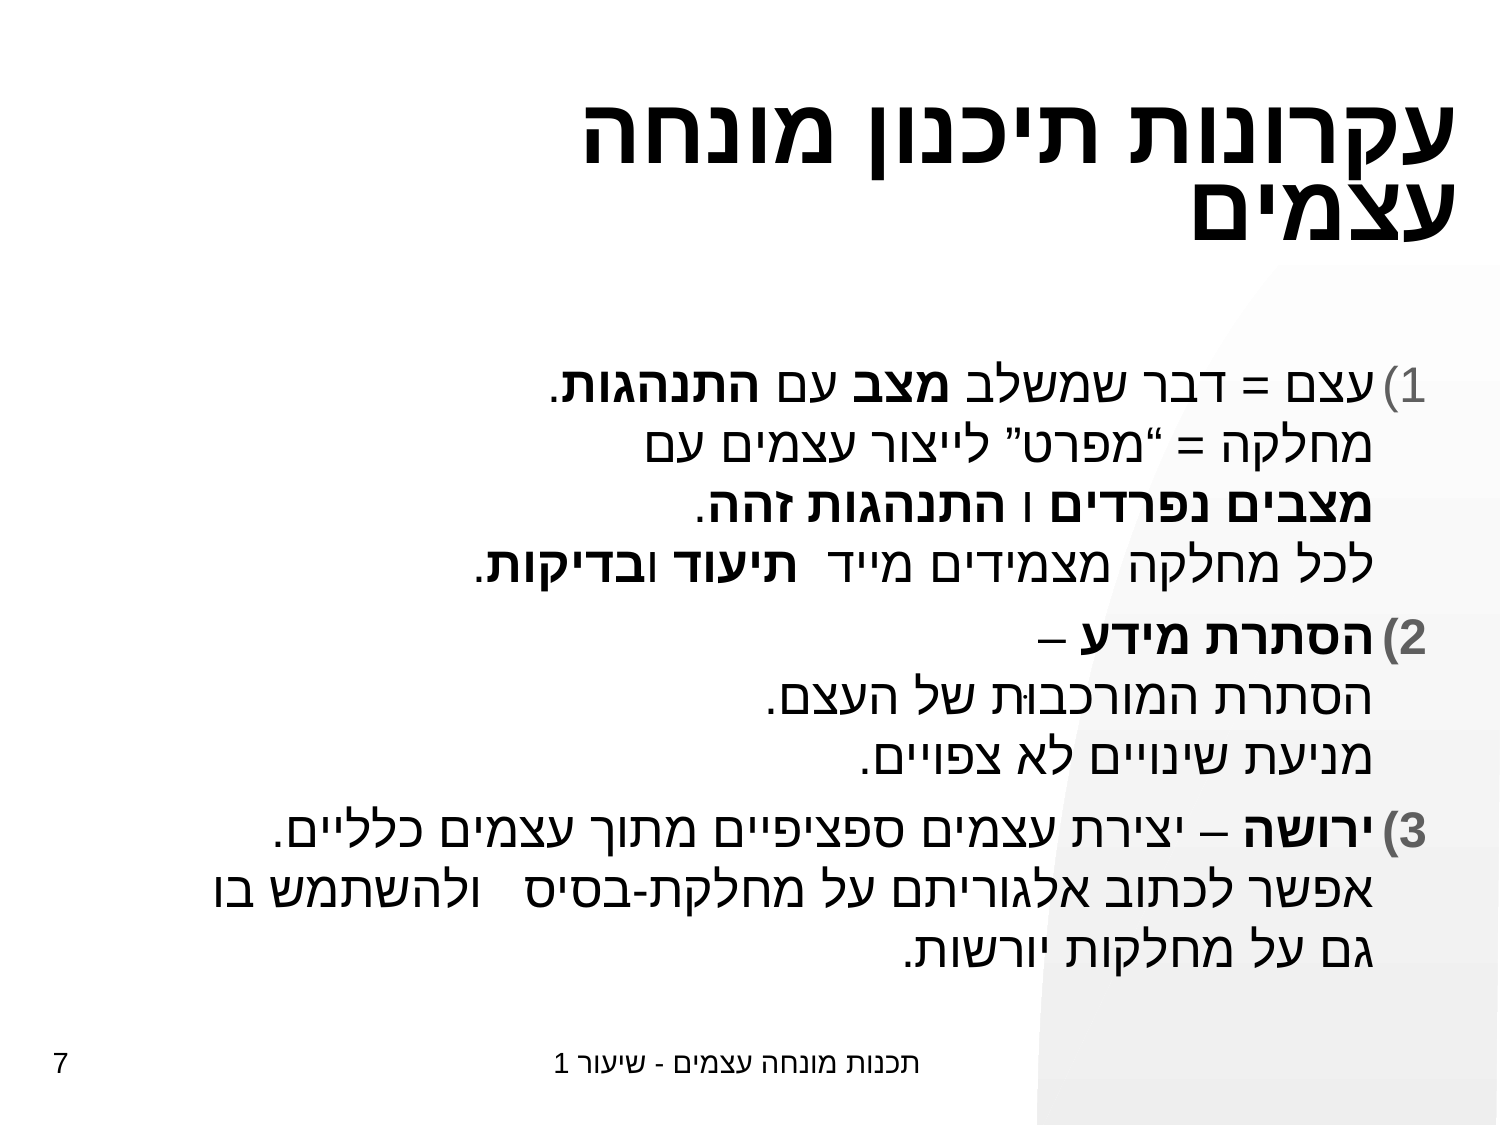

עקרונות תיכנון מונחה עצמים
עצם = דבר שמשלב מצב עם התנהגות.
מחלקה = “מפרט” לייצור עצמים עם
מצבים נפרדים ו התנהגות זהה.
לכל מחלקה מצמידים מייד תיעוד ובדיקות.
הסתרת מידע –
הסתרת המורכבוּת של העצם.
מניעת שינויים לא צפויים.
ירושה – יצירת עצמים ספציפיים מתוך עצמים כלליים.
אפשר לכתוב אלגוריתם על מחלקת-בסיס ולהשתמש בו
גם על מחלקות יורשות.
תכנות מונחה עצמים - שיעור 1